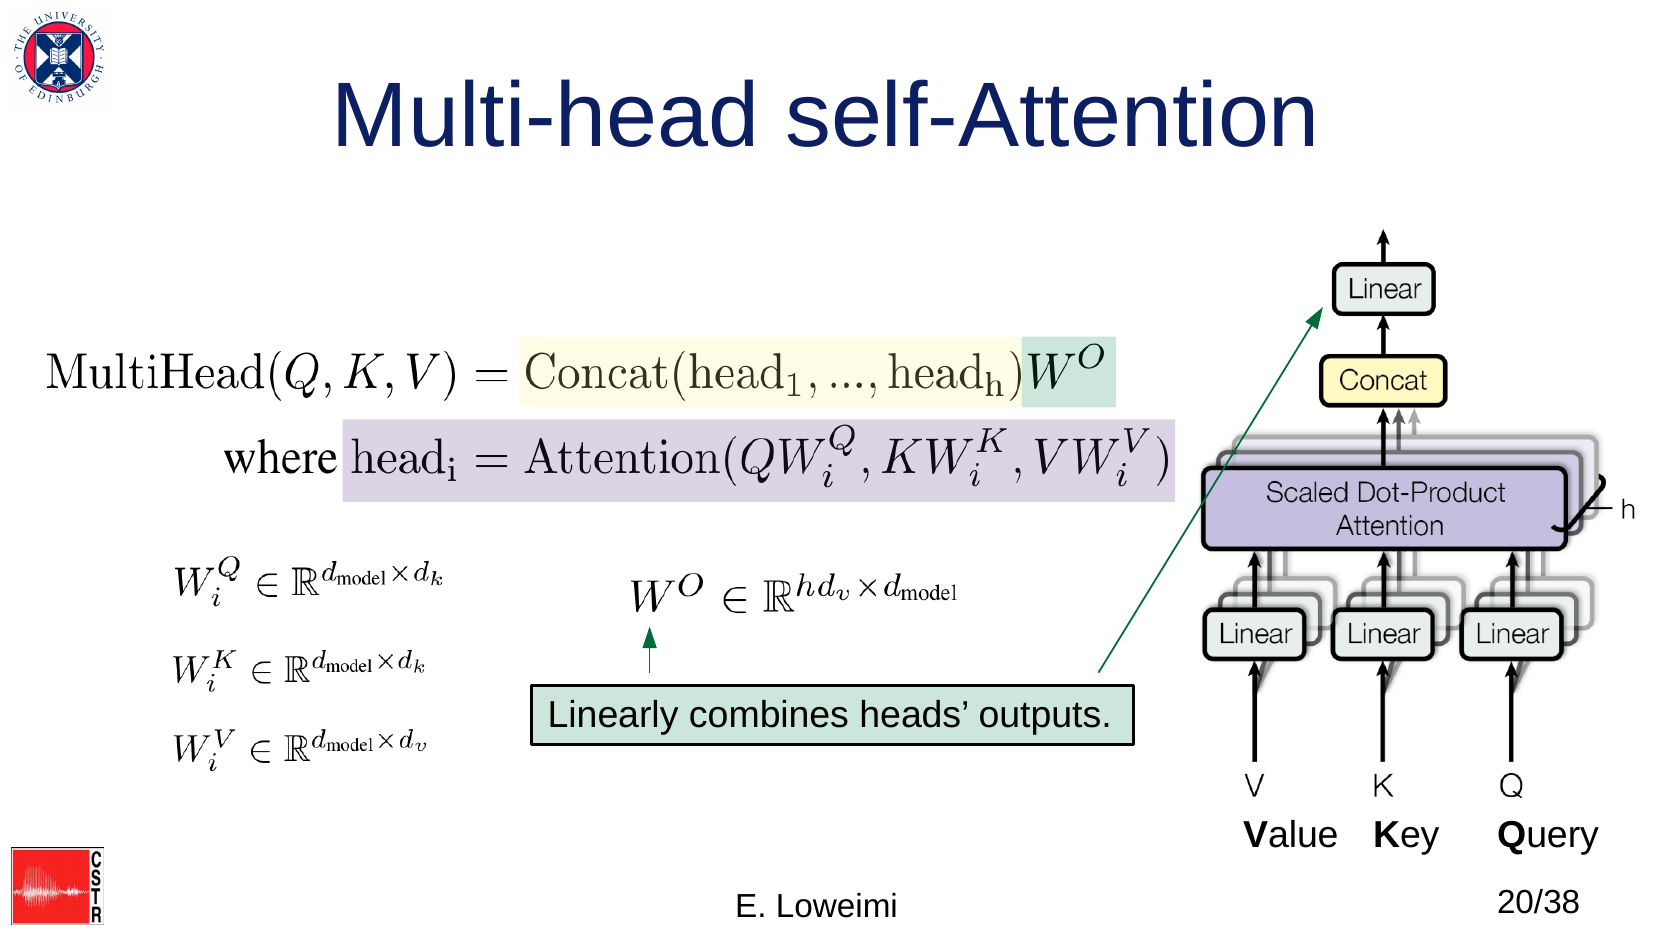

# Multi-head self-Attention
Linearly combines heads’ outputs.
Value
Key
Query
20/38
E. Loweimi